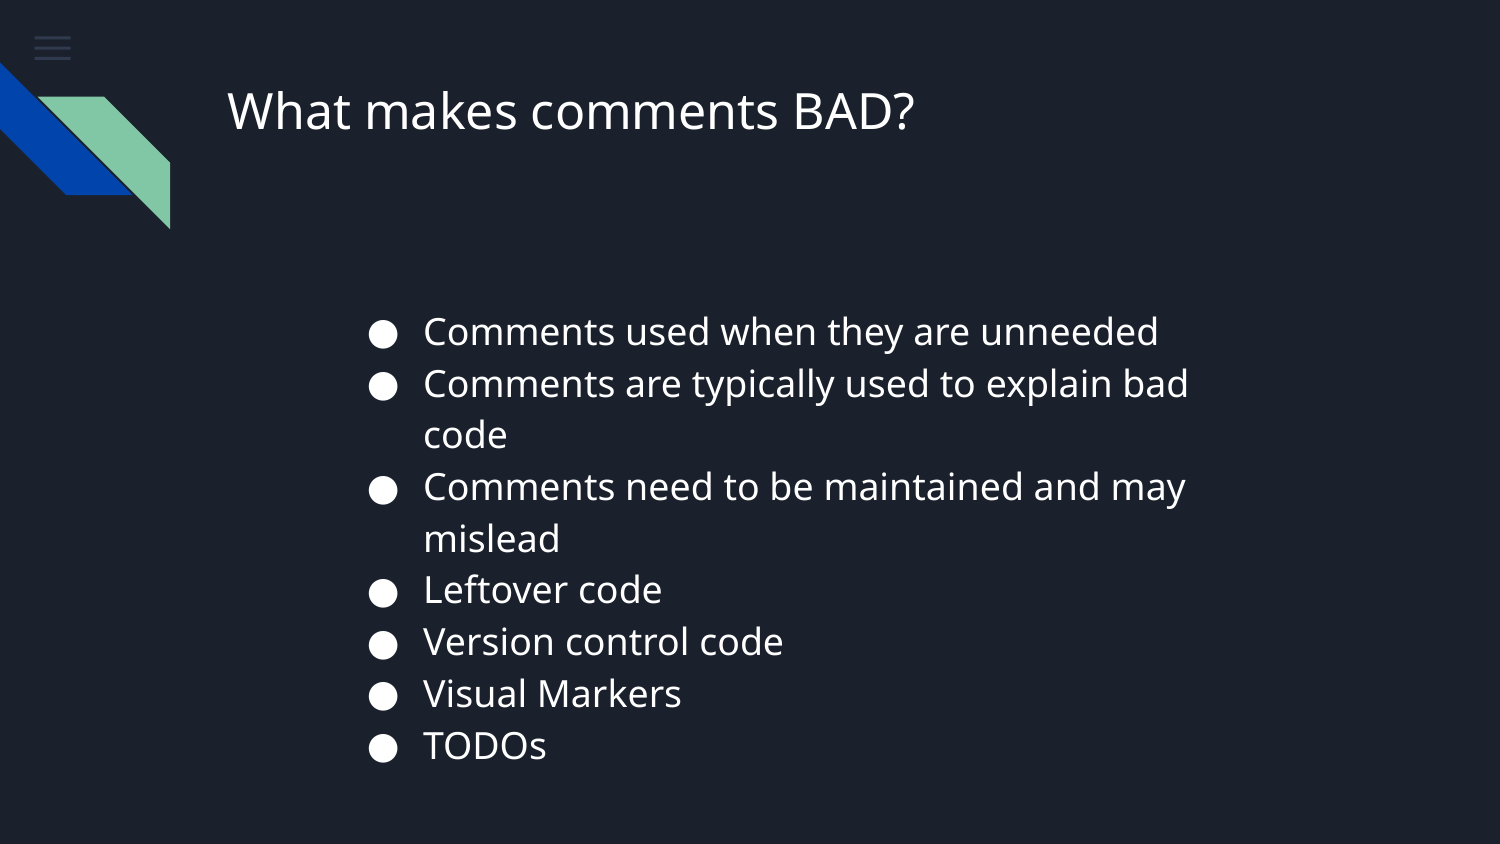

# What makes comments BAD?
Comments used when they are unneeded
Comments are typically used to explain bad code
Comments need to be maintained and may mislead
Leftover code
Version control code
Visual Markers
TODOs